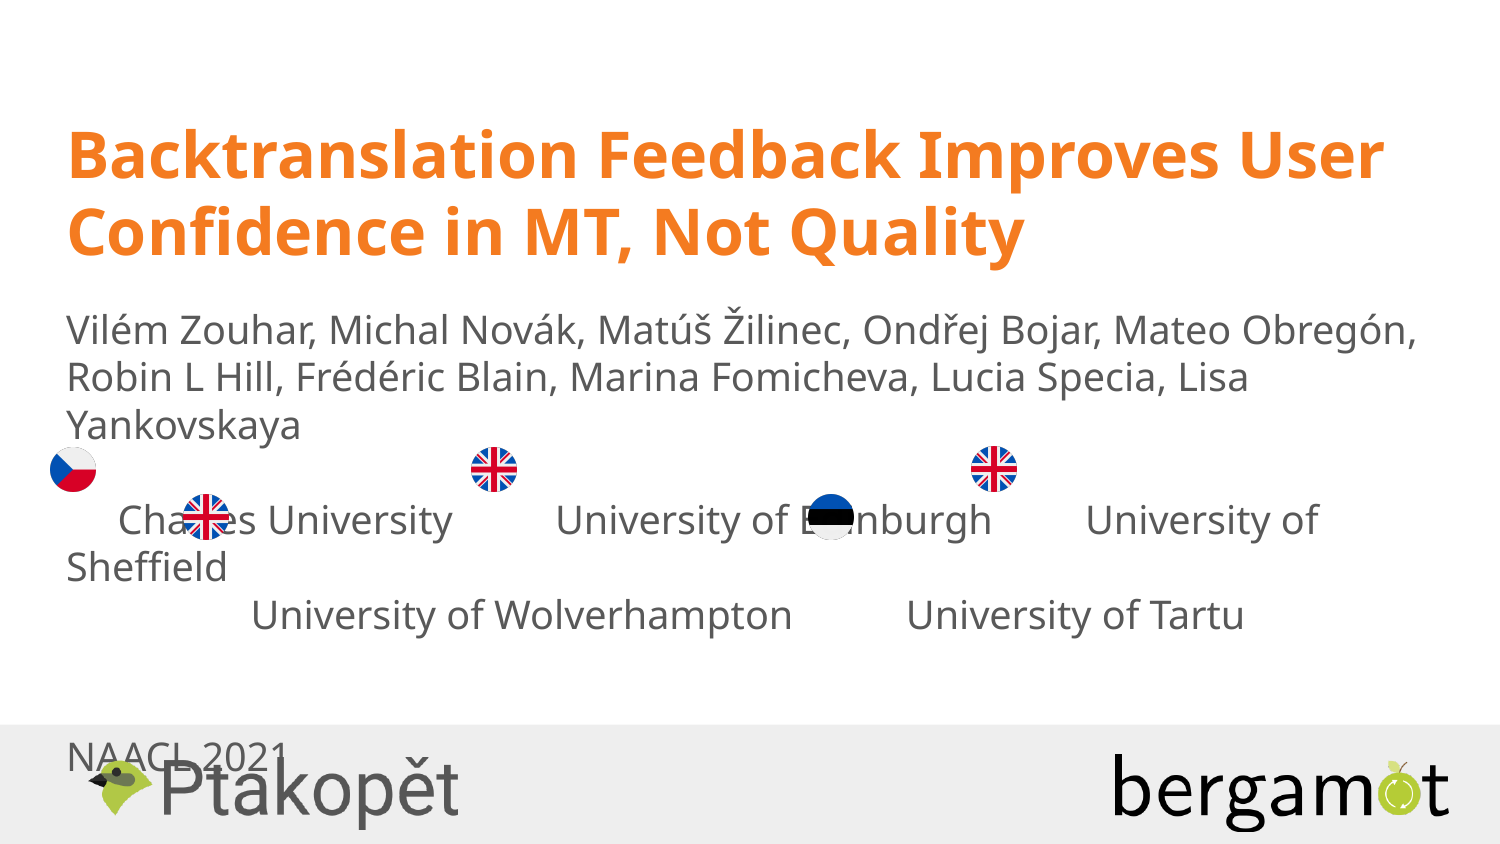

# Backtranslation Feedback Improves User Confidence in MT, Not Quality
Vilém Zouhar, Michal Novák, Matúš Žilinec, Ondřej Bojar, Mateo Obregón, Robin L Hill, Frédéric Blain, Marina Fomicheva, Lucia Specia, Lisa Yankovskaya
 Charles University University of Edinburgh University of Sheffield
 University of Wolverhampton University of Tartu
NAACL 2021